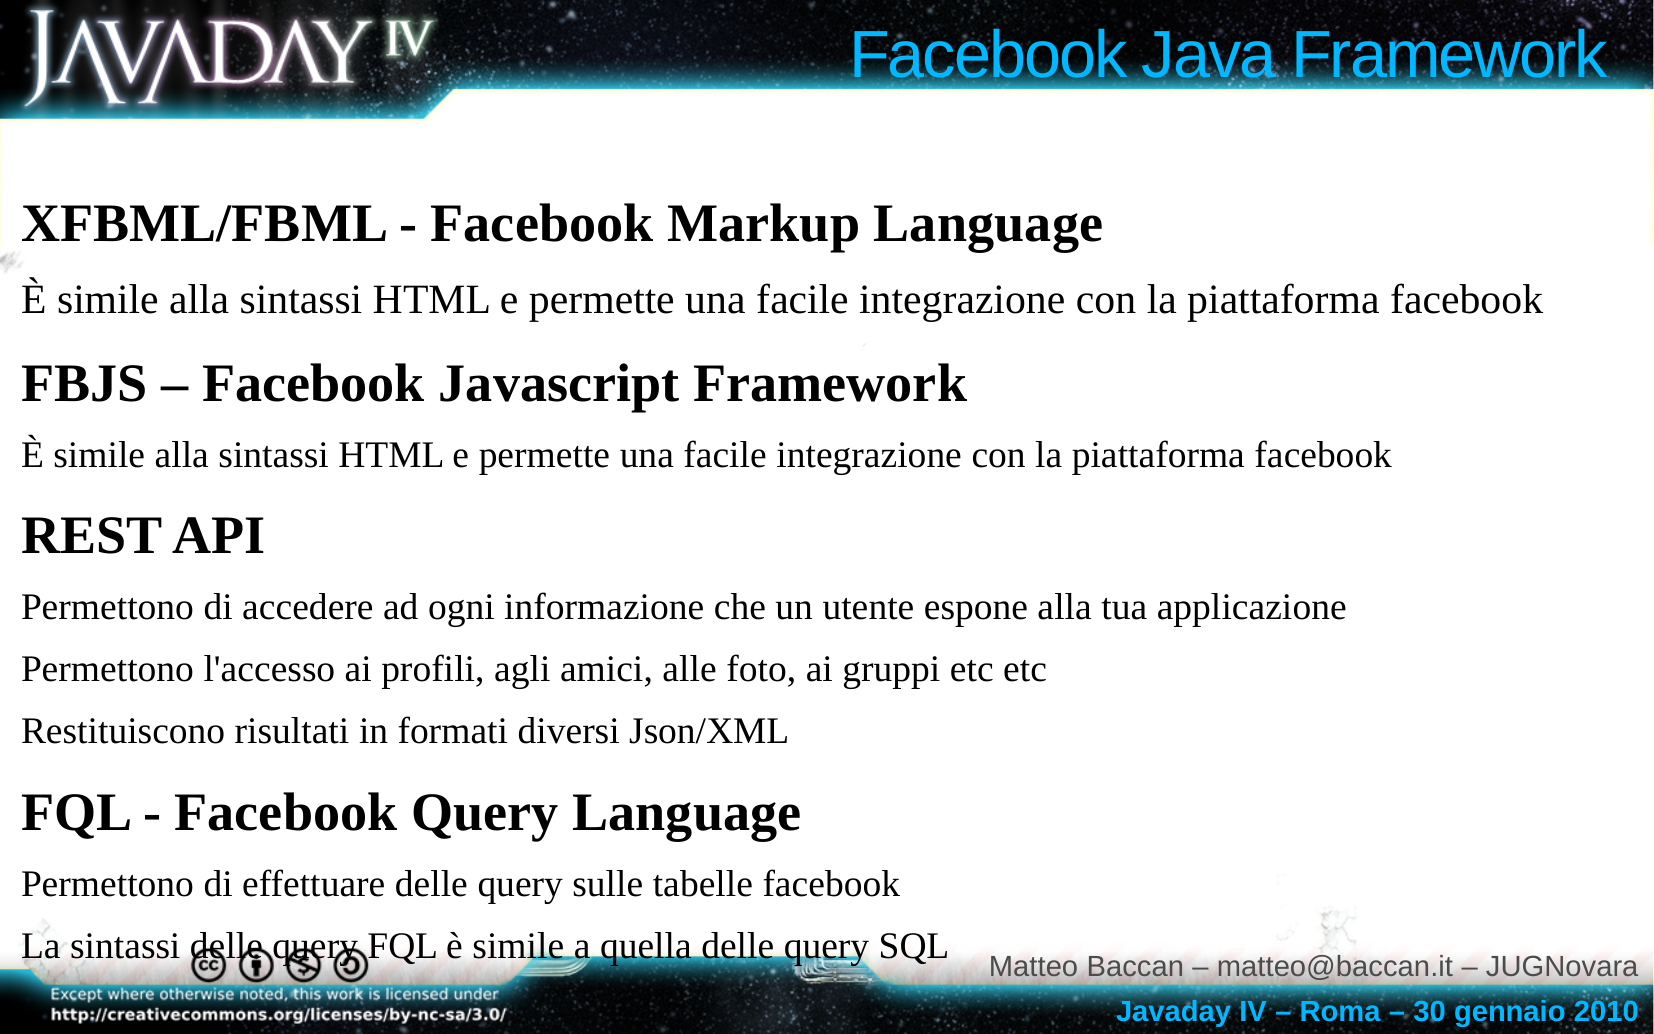

# Facebook Java Framework
XFBML/FBML - Facebook Markup Language
È simile alla sintassi HTML e permette una facile integrazione con la piattaforma facebook
FBJS – Facebook Javascript Framework
È simile alla sintassi HTML e permette una facile integrazione con la piattaforma facebook
REST API
Permettono di accedere ad ogni informazione che un utente espone alla tua applicazione
Permettono l'accesso ai profili, agli amici, alle foto, ai gruppi etc etc
Restituiscono risultati in formati diversi Json/XML
FQL - Facebook Query Language
Permettono di effettuare delle query sulle tabelle facebook
La sintassi delle query FQL è simile a quella delle query SQL